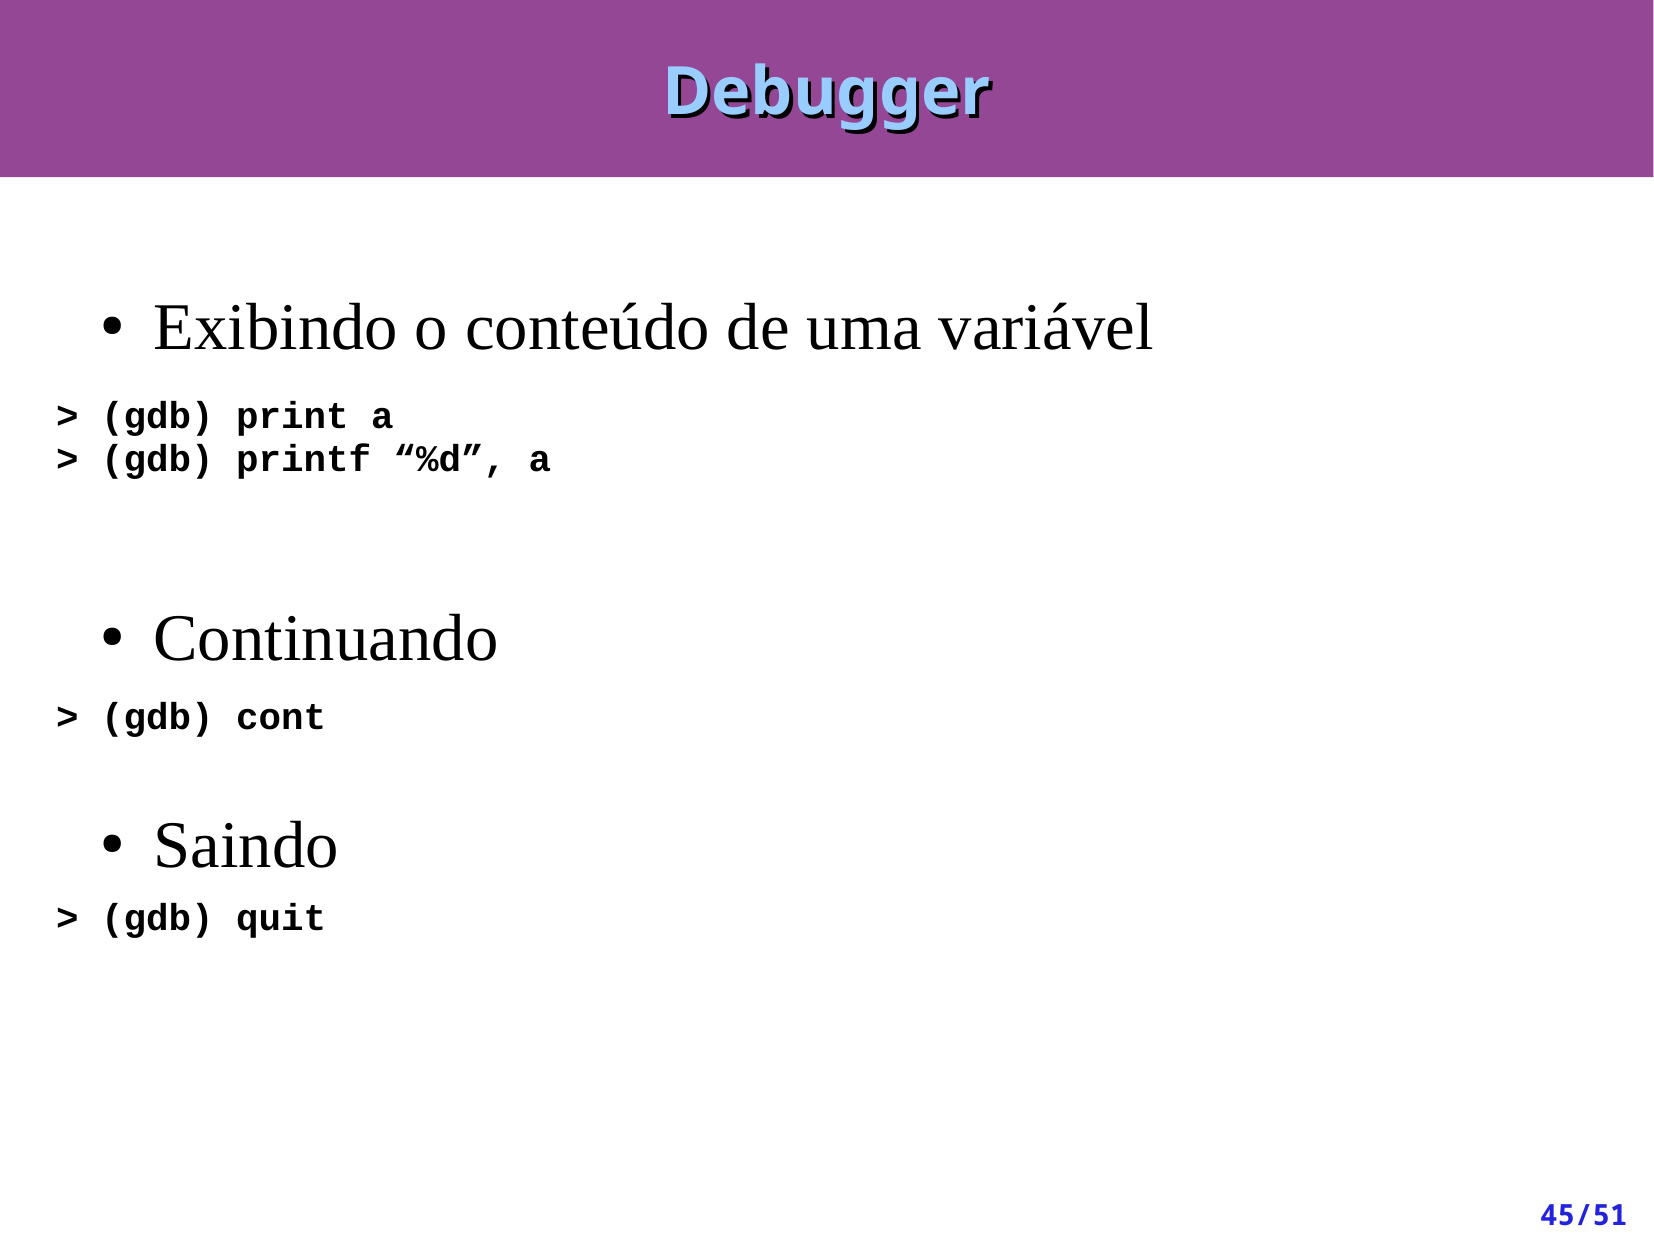

# Debugger
Exibindo o conteúdo de uma variável
Continuando
Saindo
> (gdb) print a
> (gdb) printf “%d”, a
> (gdb) cont
> (gdb) quit
45